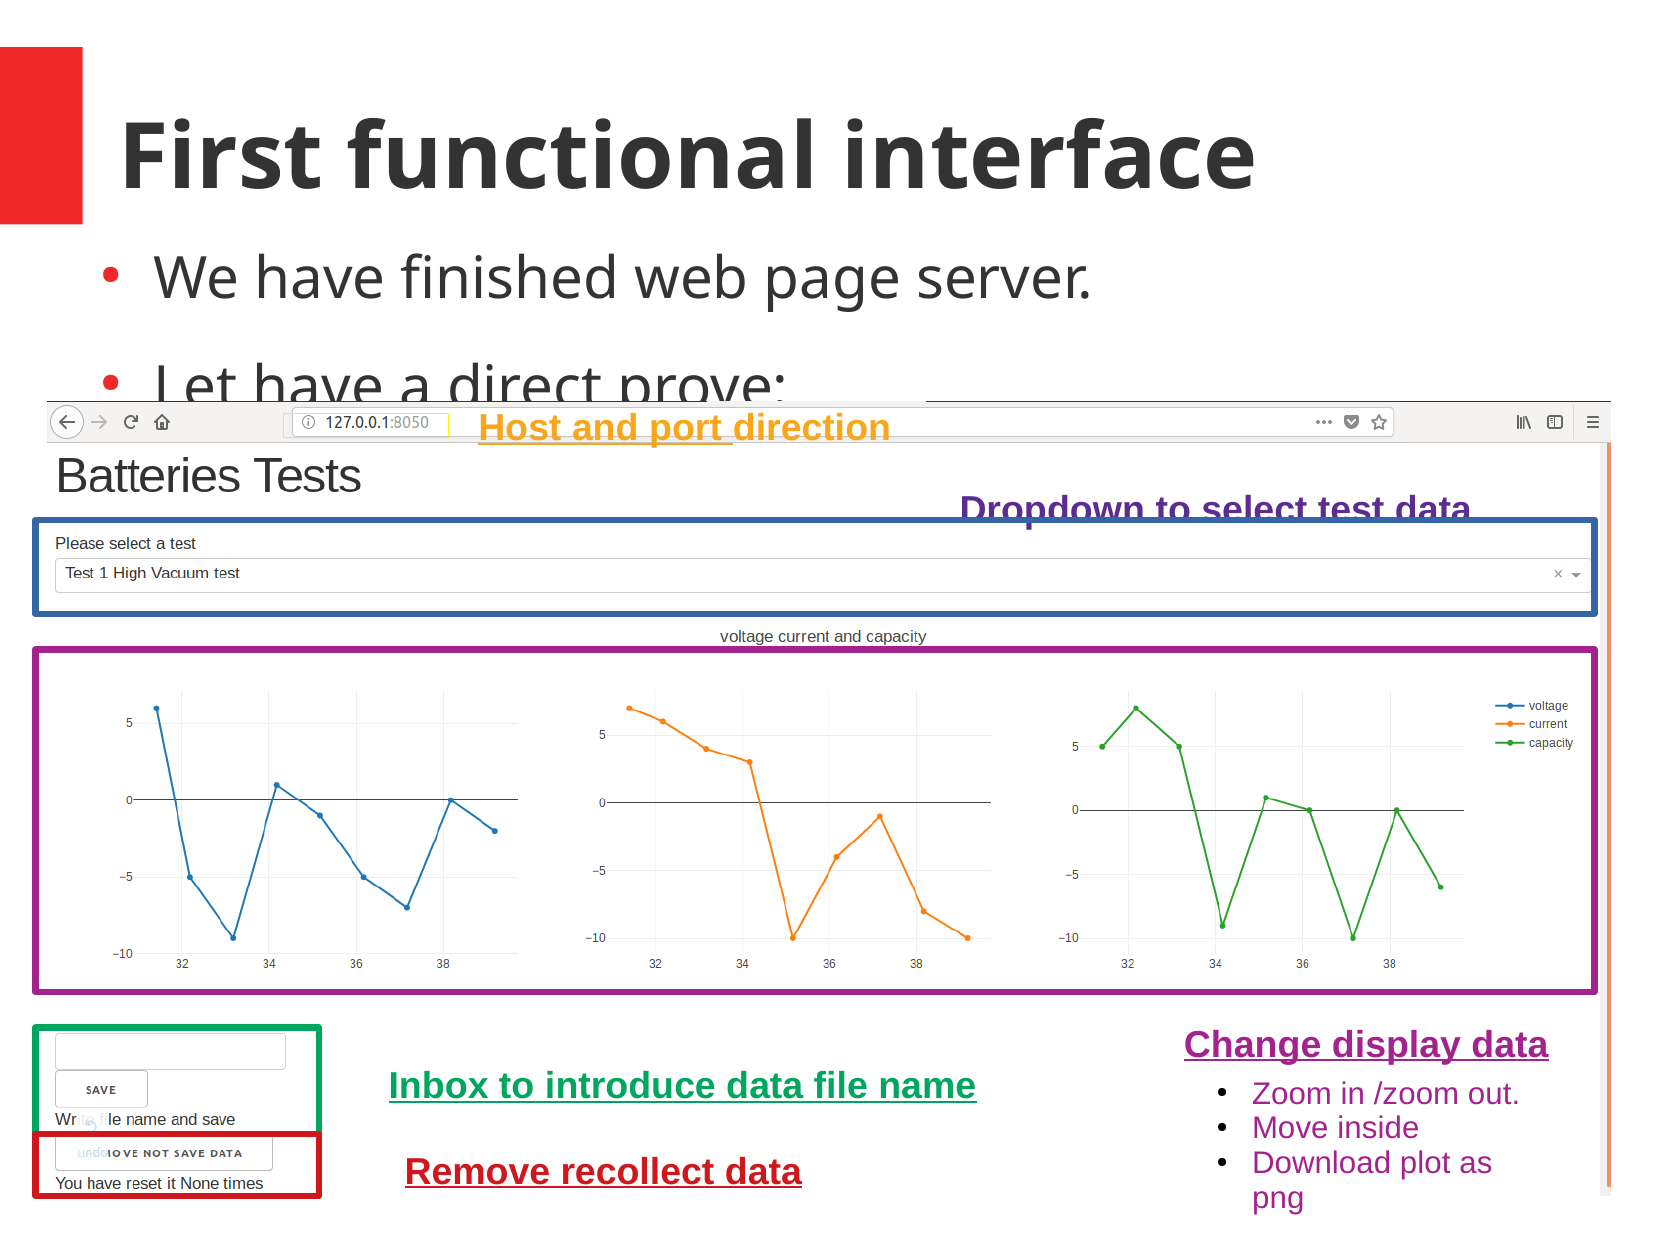

# First functional interface
We have finished web page server.
Let have a direct prove:
Host and port direction
Dropdown to select test data
Change display data
Inbox to introduce data file name
Zoom in /zoom out.
Move inside
Download plot as png
7
Remove recollect data